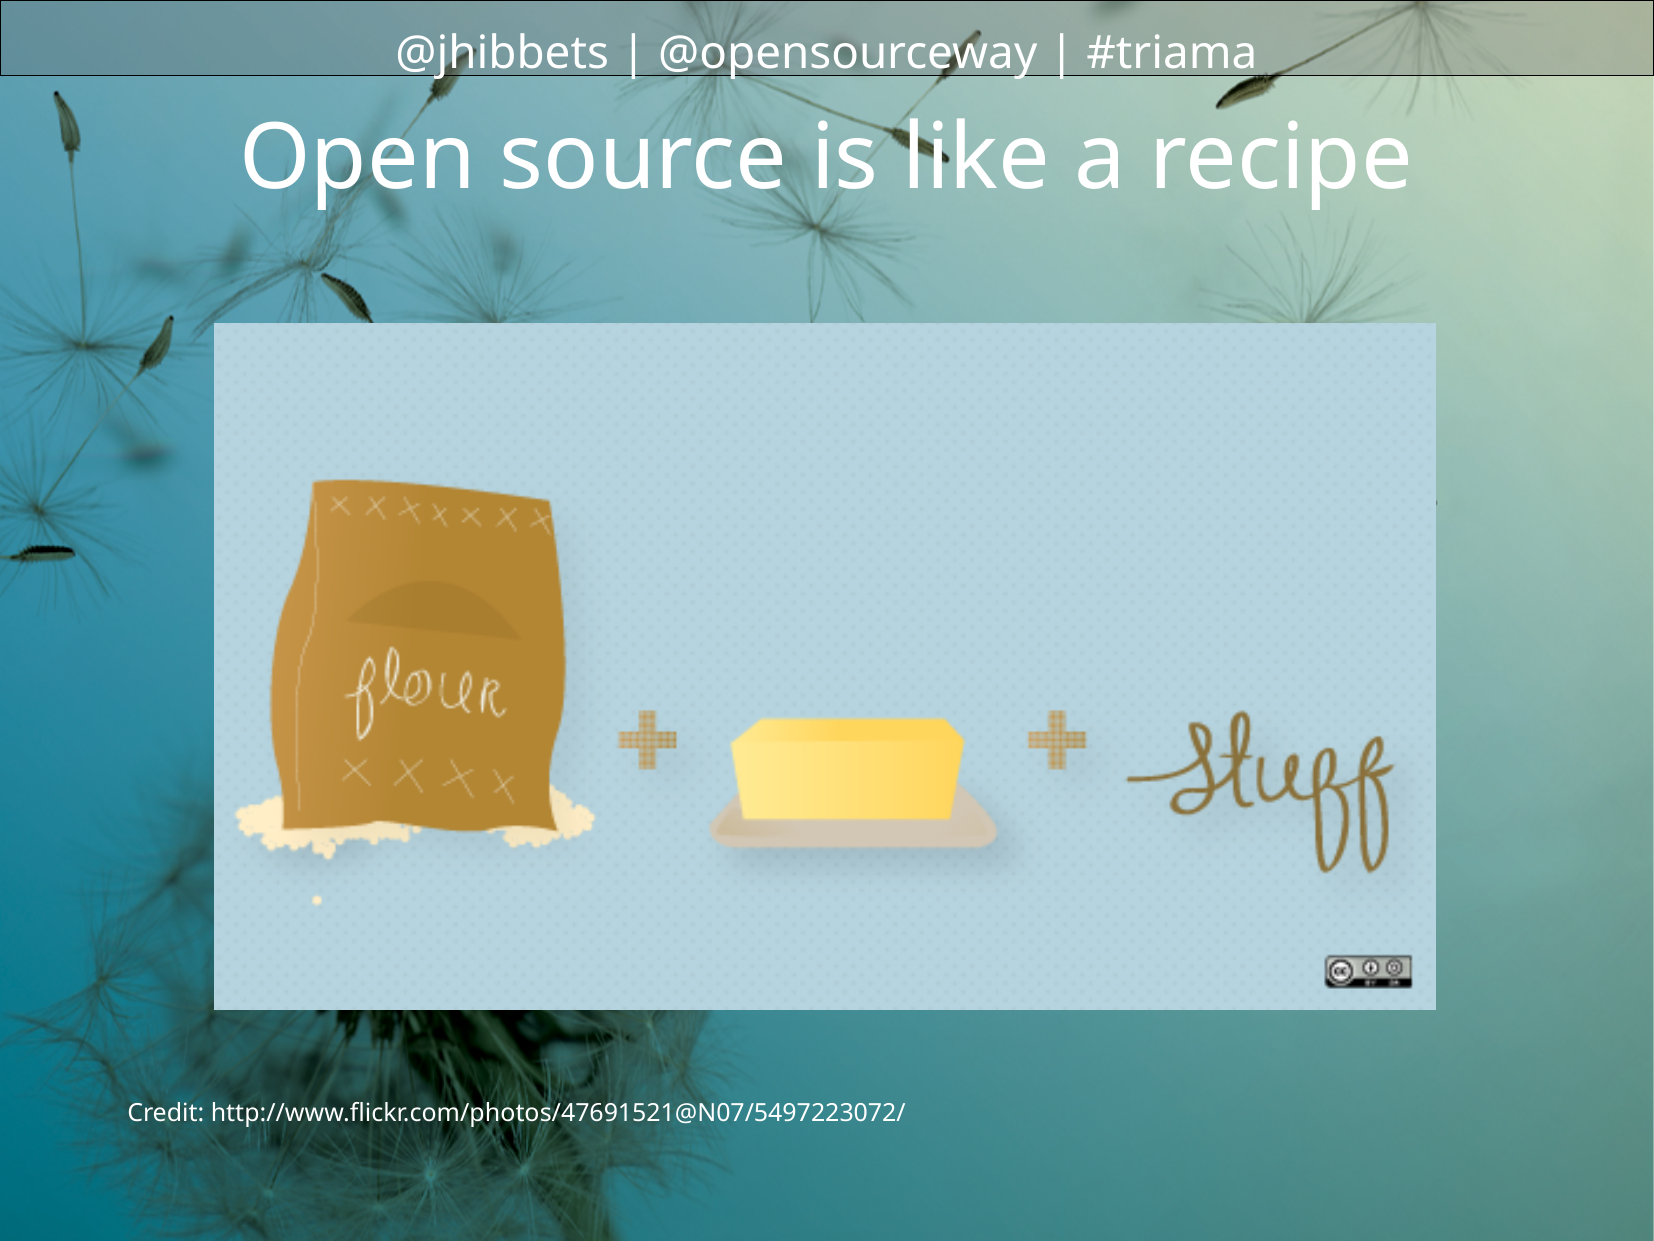

# Open source is like a recipe
Credit: http://www.flickr.com/photos/47691521@N07/5497223072/